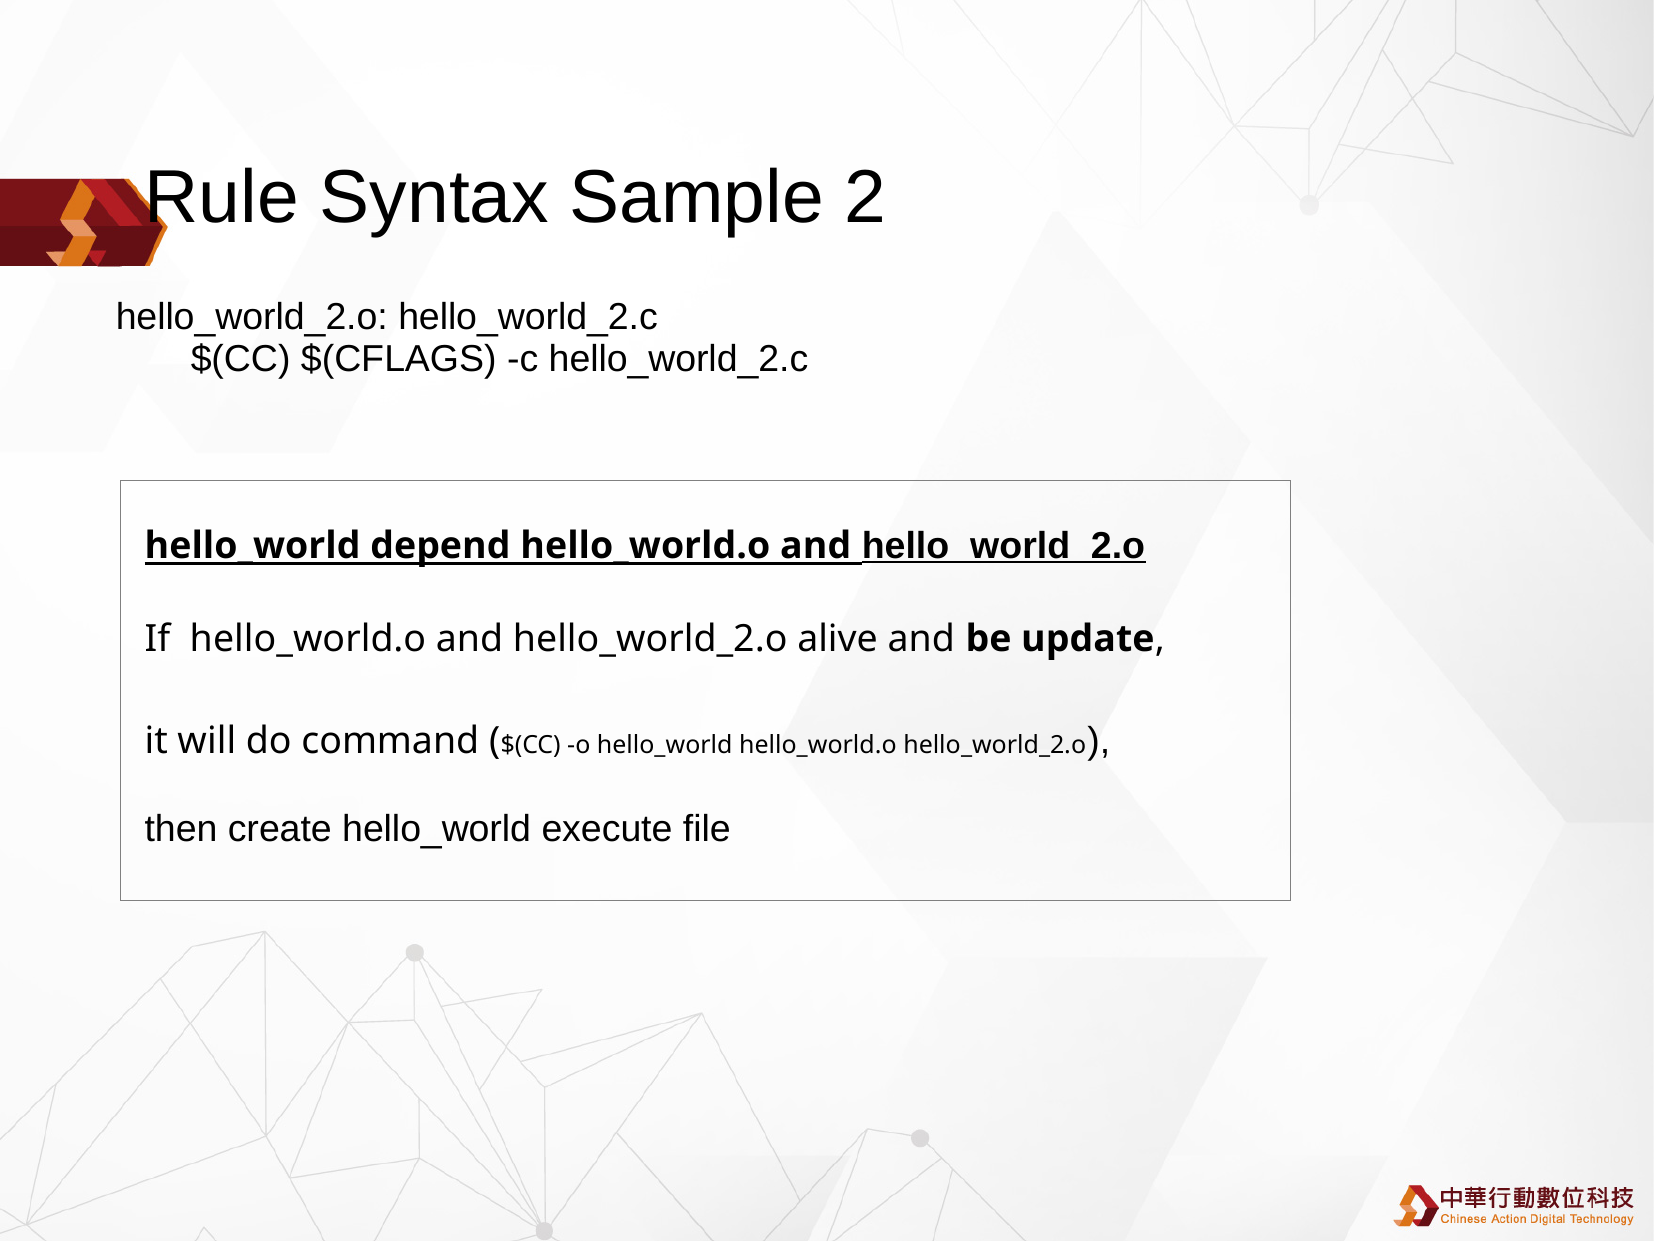

# Rule Syntax Sample 2
hello_world_2.o: hello_world_2.c
	$(CC) $(CFLAGS) -c hello_world_2.c
hello_world depend hello_world.o and hello_world_2.o
If hello_world.o and hello_world_2.o alive and be update,
it will do command ($(CC) -o hello_world hello_world.o hello_world_2.o),
then create hello_world execute file